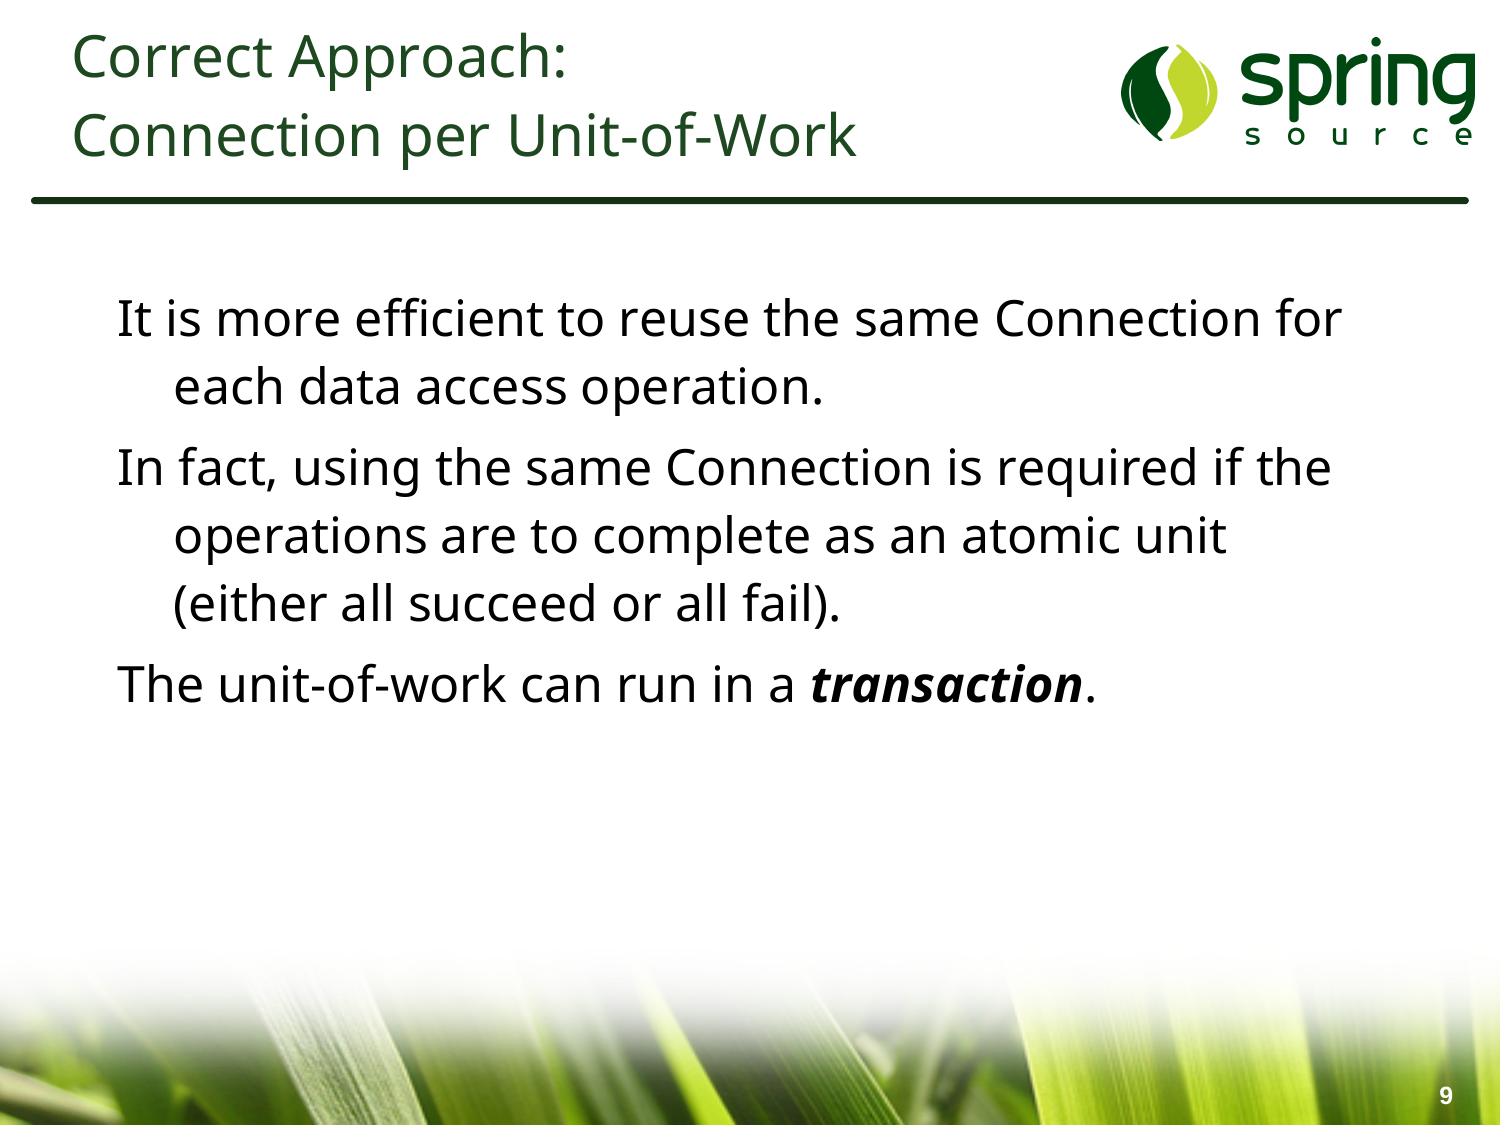

# Correct Approach: Connection per Unit-of-Work
It is more efficient to reuse the same Connection for each data access operation.
In fact, using the same Connection is required if the operations are to complete as an atomic unit (either all succeed or all fail).
The unit-of-work can run in a transaction.